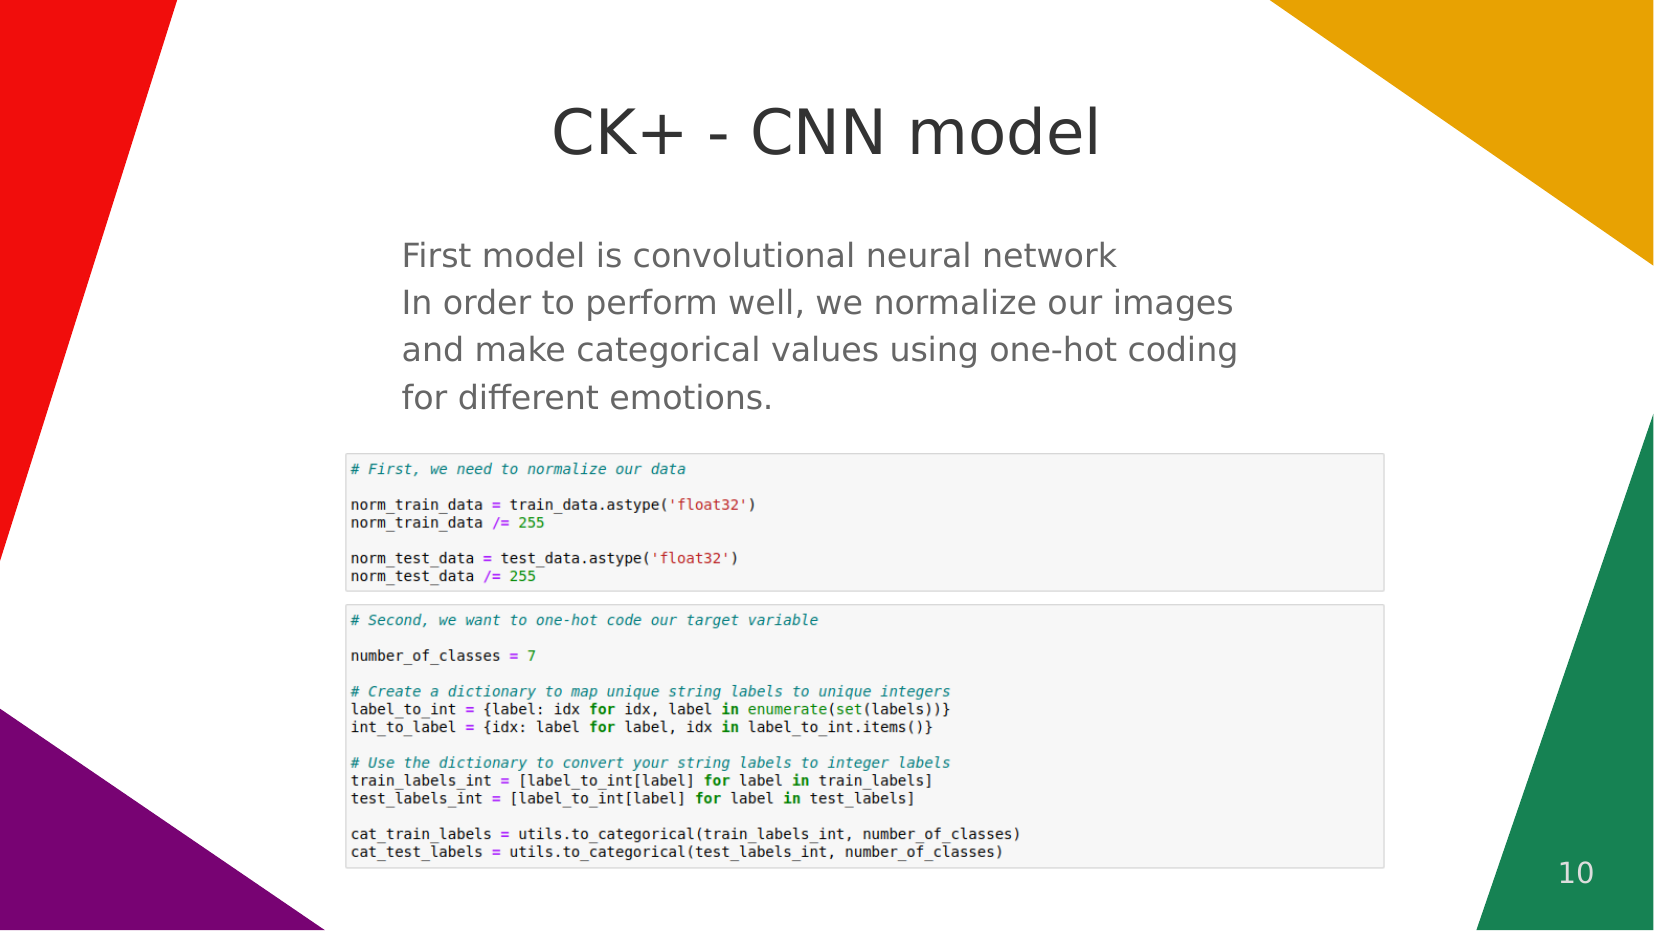

# CK+ - CNN model
First model is convolutional neural network
In order to perform well, we normalize our images
and make categorical values using one-hot coding
for different emotions.
10